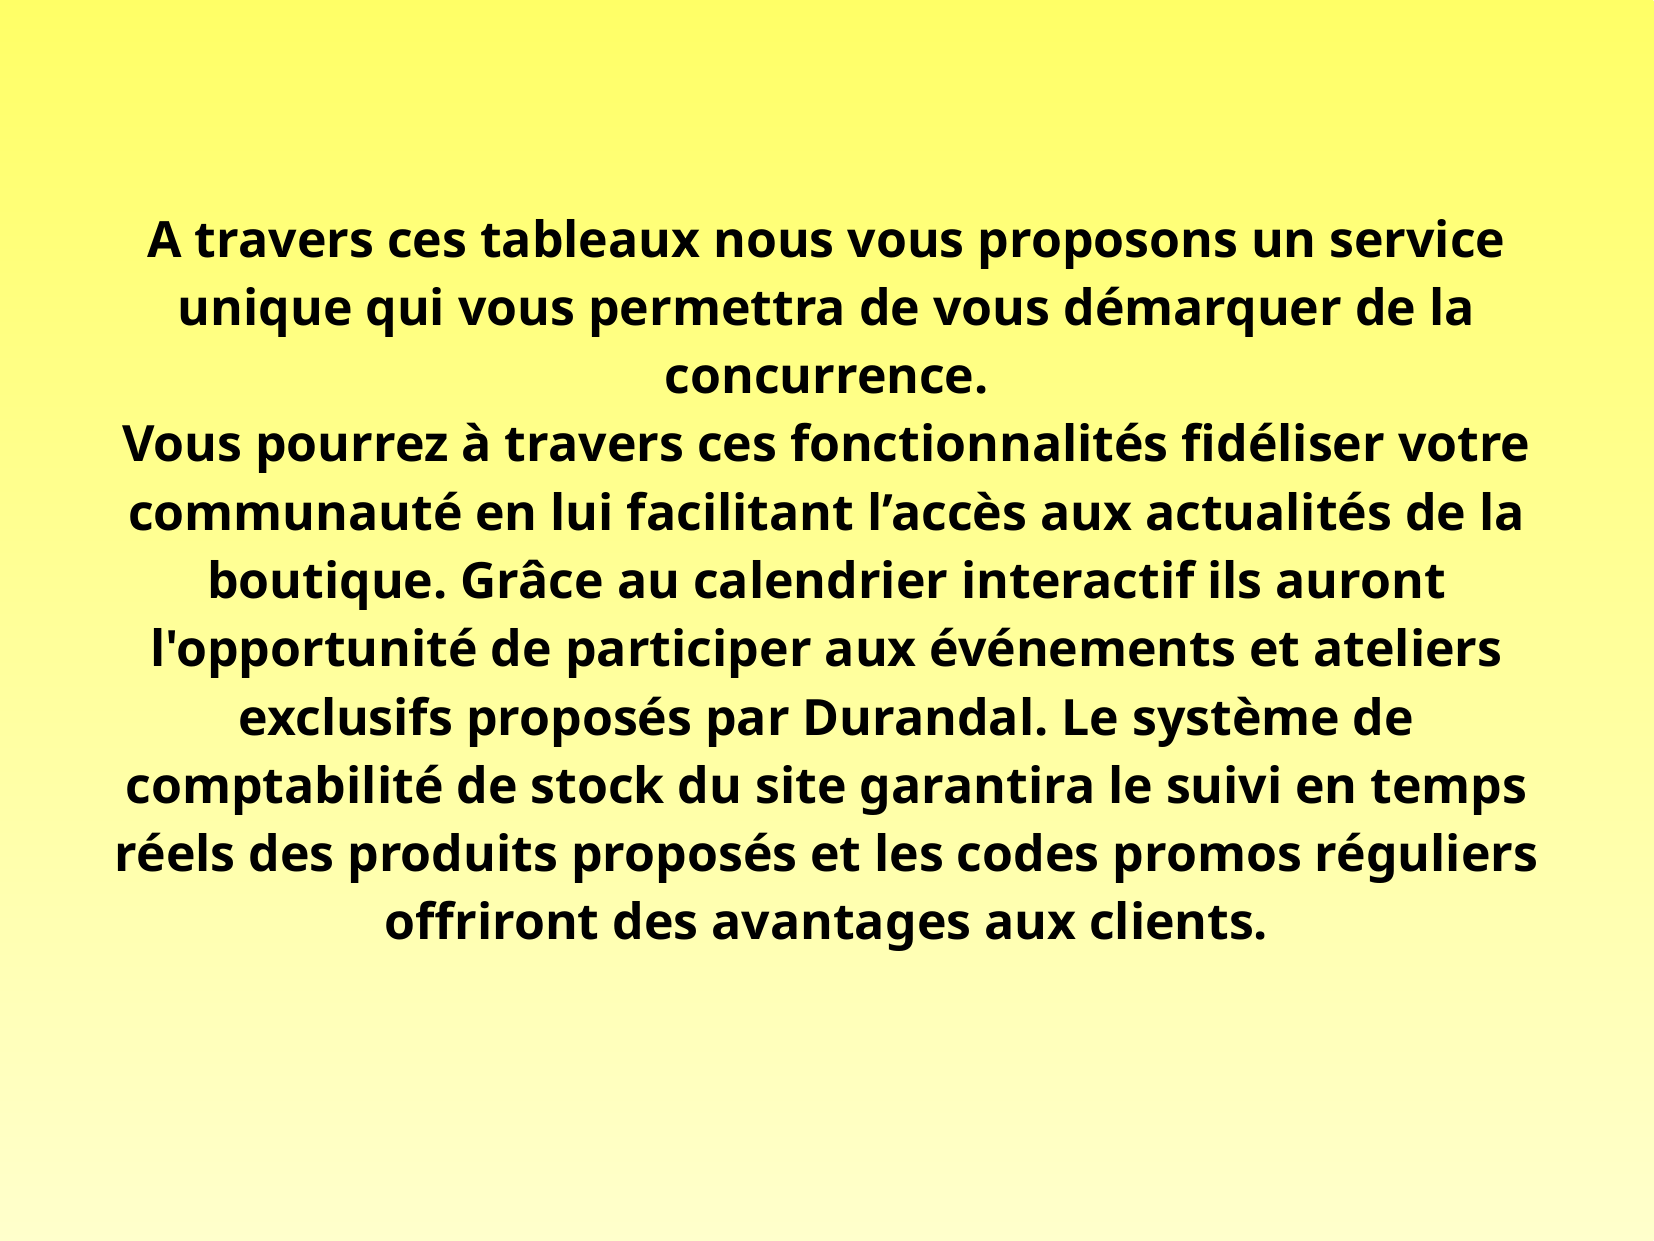

# A travers ces tableaux nous vous proposons un service unique qui vous permettra de vous démarquer de la concurrence.
Vous pourrez à travers ces fonctionnalités fidéliser votre communauté en lui facilitant l’accès aux actualités de la boutique. Grâce au calendrier interactif ils auront l'opportunité de participer aux événements et ateliers exclusifs proposés par Durandal. Le système de comptabilité de stock du site garantira le suivi en temps réels des produits proposés et les codes promos réguliers offriront des avantages aux clients.